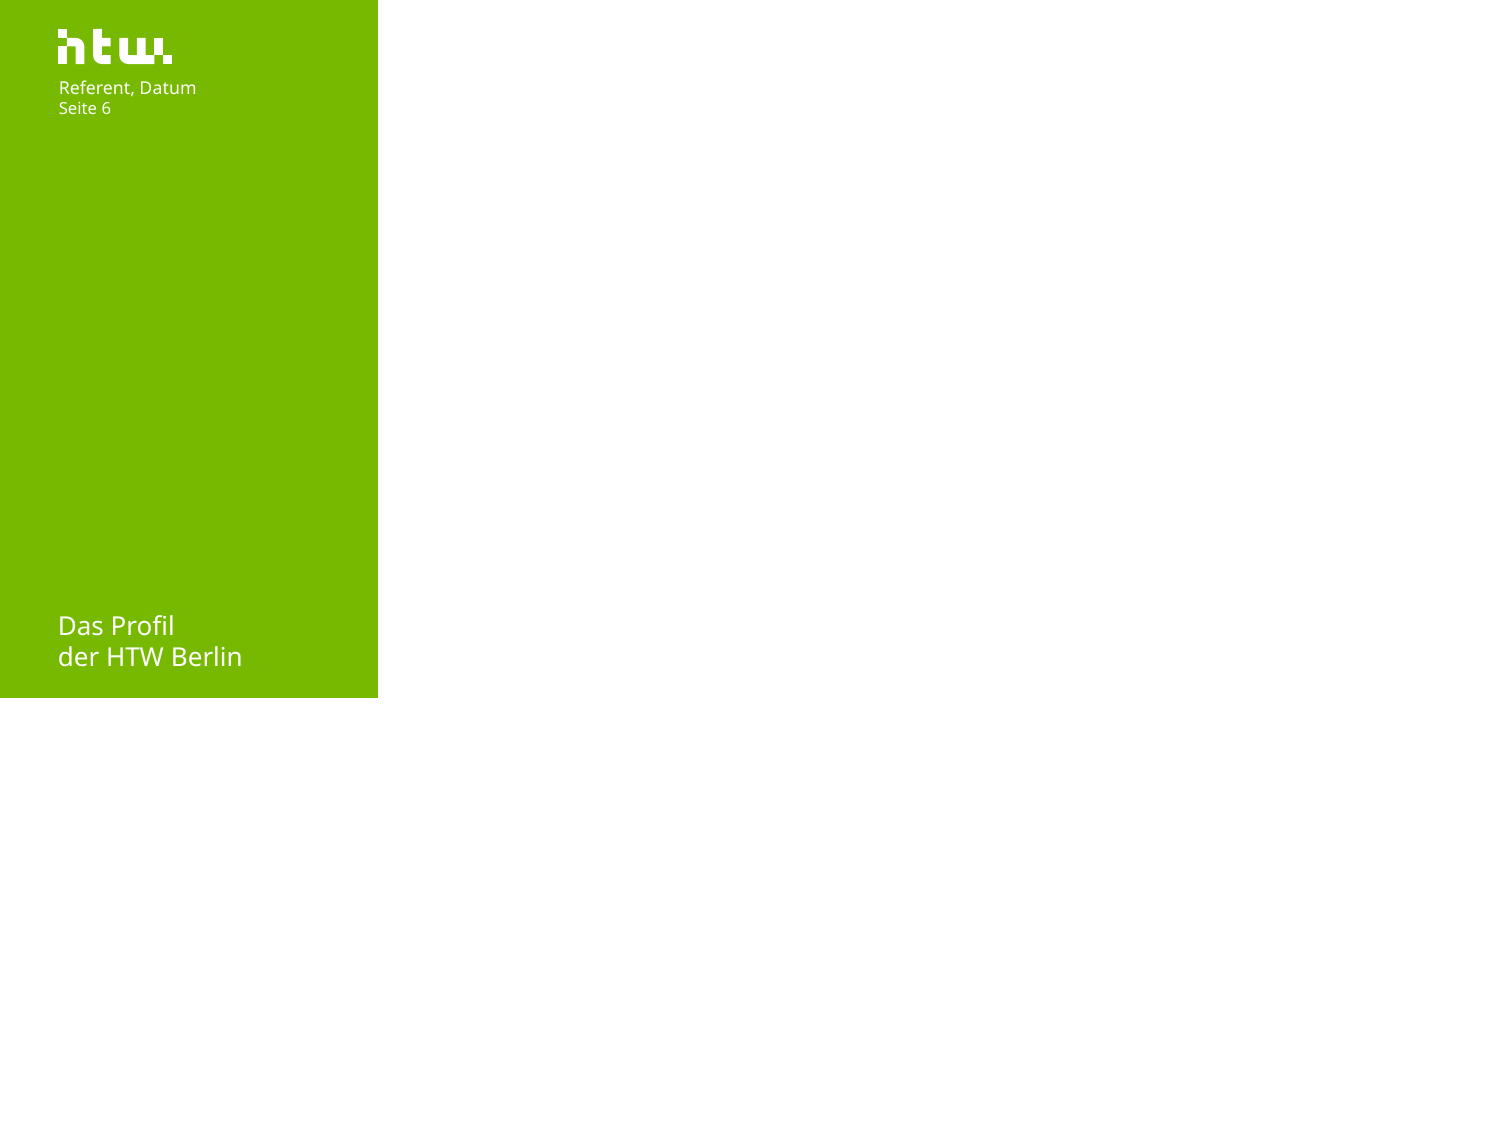

Referent, Datum
# Das Profil der HTW Berlin